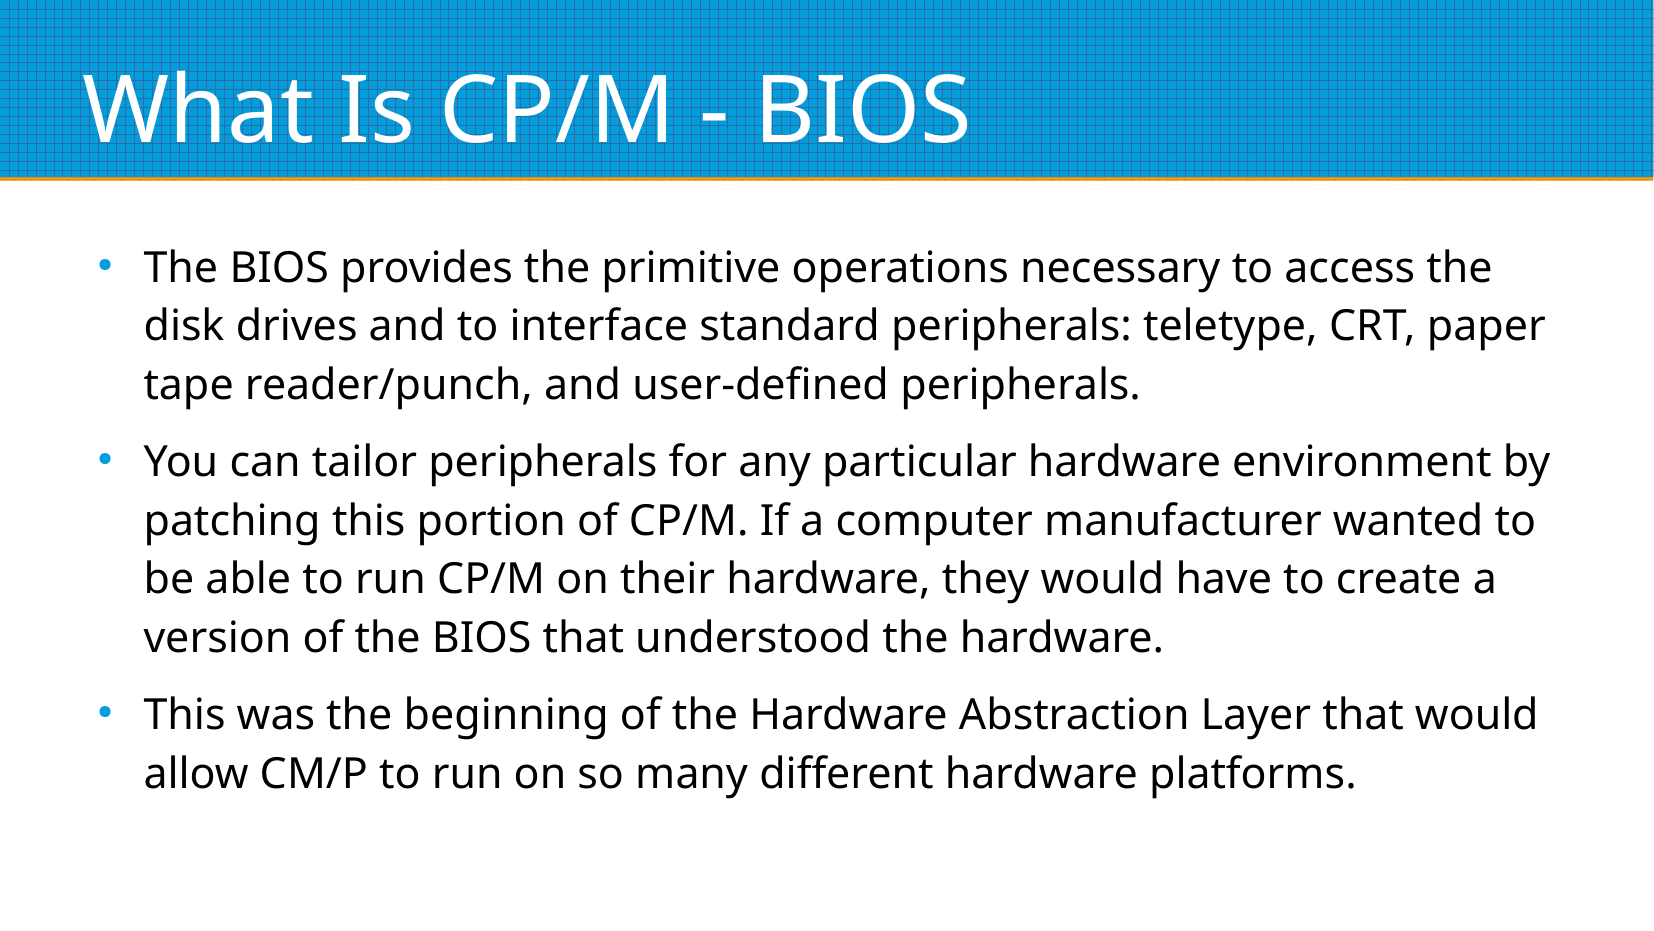

# What Is CP/M - BIOS
The BIOS provides the primitive operations necessary to access the disk drives and to interface standard peripherals: teletype, CRT, paper tape reader/punch, and user-defined peripherals.
You can tailor peripherals for any particular hardware environment by patching this portion of CP/M. If a computer manufacturer wanted to be able to run CP/M on their hardware, they would have to create a version of the BIOS that understood the hardware.
This was the beginning of the Hardware Abstraction Layer that would allow CM/P to run on so many different hardware platforms.